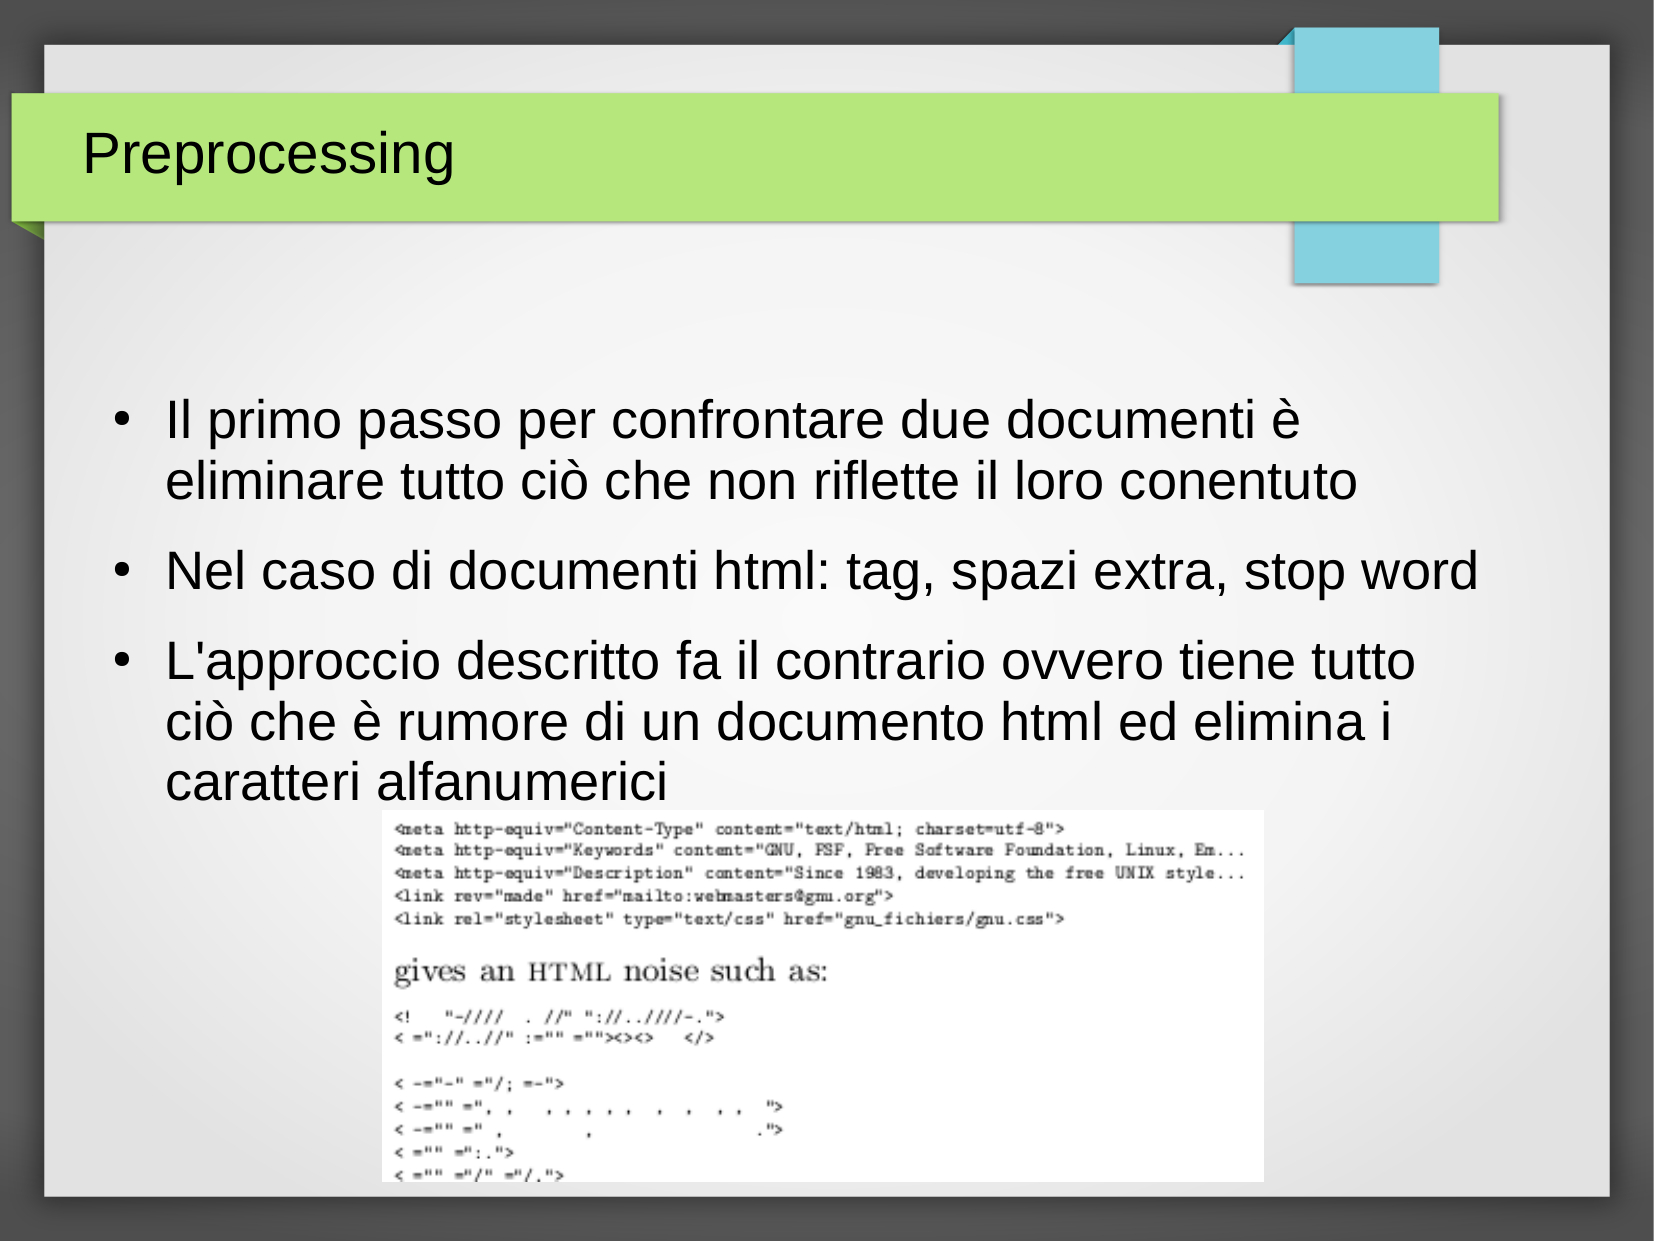

# Preprocessing
Il primo passo per confrontare due documenti è eliminare tutto ciò che non riflette il loro conentuto
Nel caso di documenti html: tag, spazi extra, stop word
L'approccio descritto fa il contrario ovvero tiene tutto ciò che è rumore di un documento html ed elimina i caratteri alfanumerici